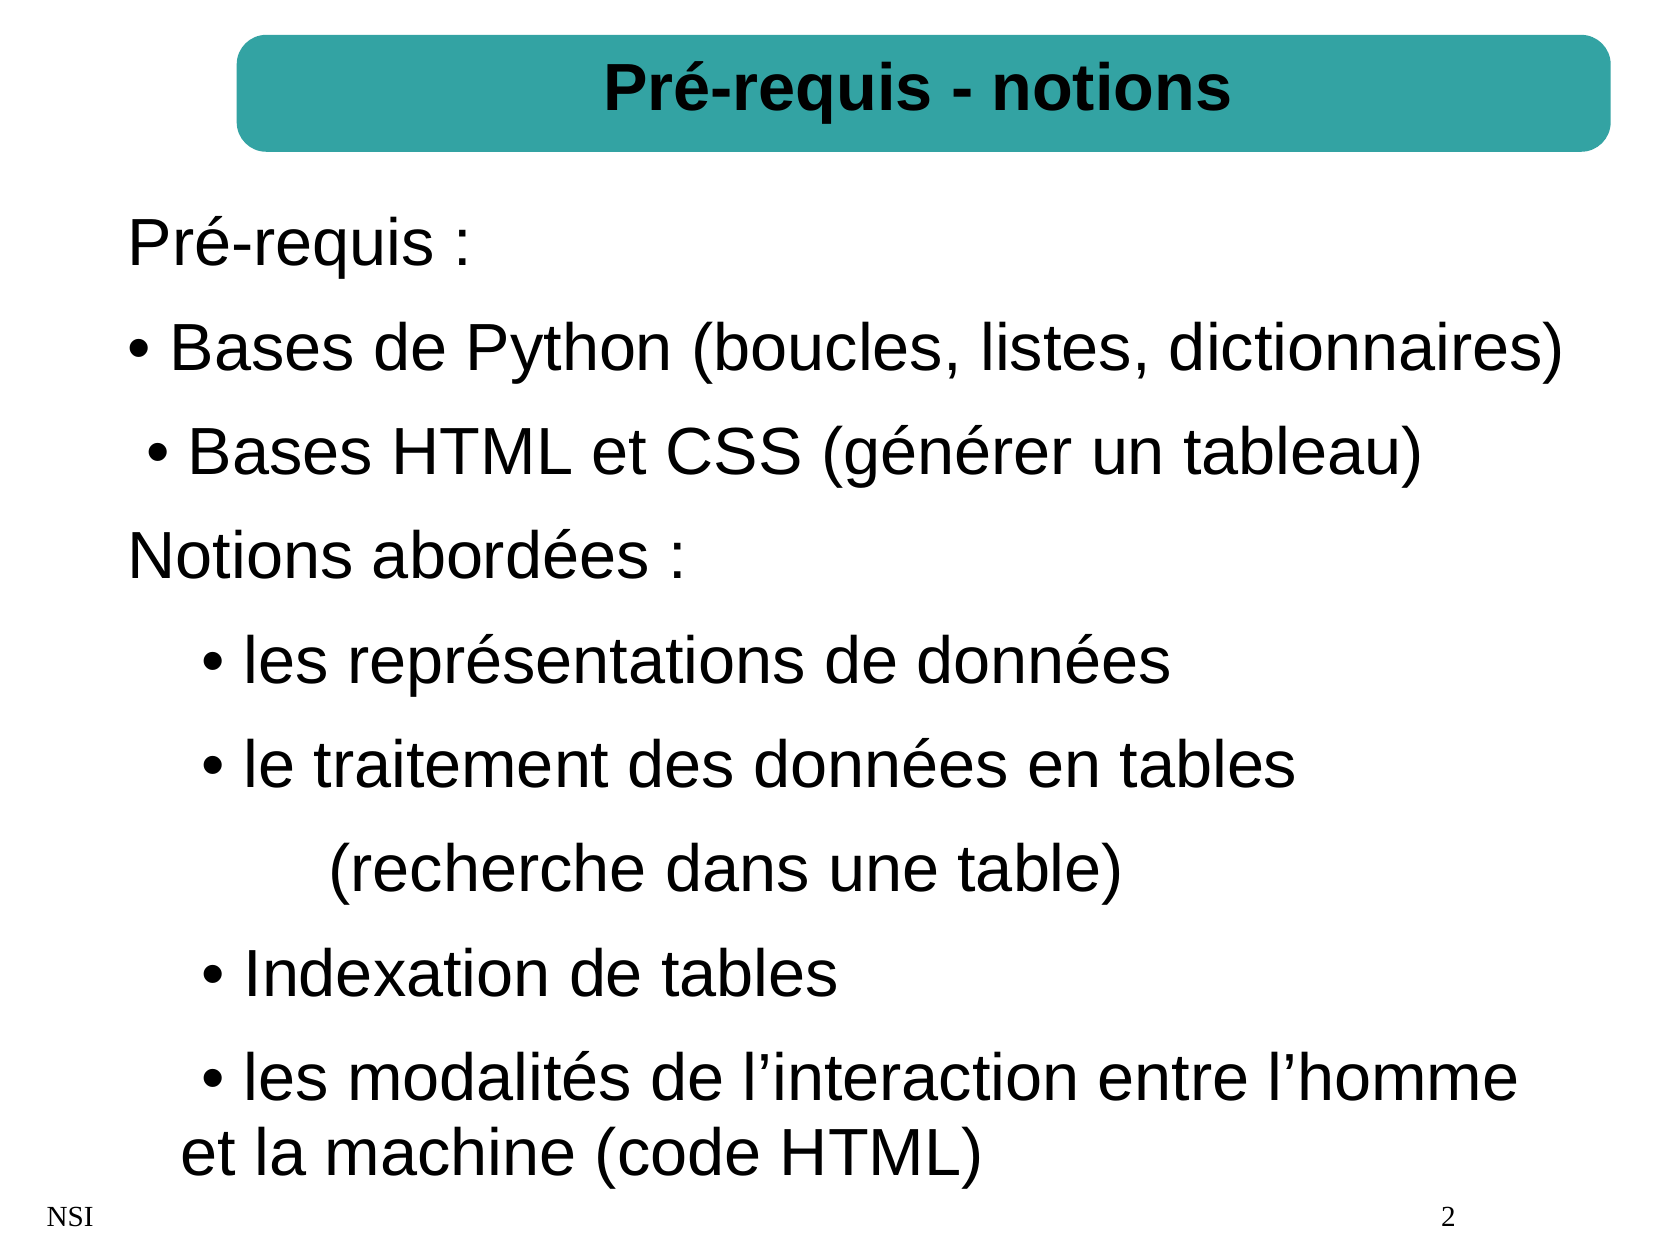

# Pré-requis - notions
Pré-requis :
• Bases de Python (boucles, listes, dictionnaires)
 • Bases HTML et CSS (générer un tableau)
Notions abordées :
 • les représentations de données
 • le traitement des données en tables
		(recherche dans une table)
 • Indexation de tables
 • les modalités de l’interaction entre l’homme et la machine (code HTML)